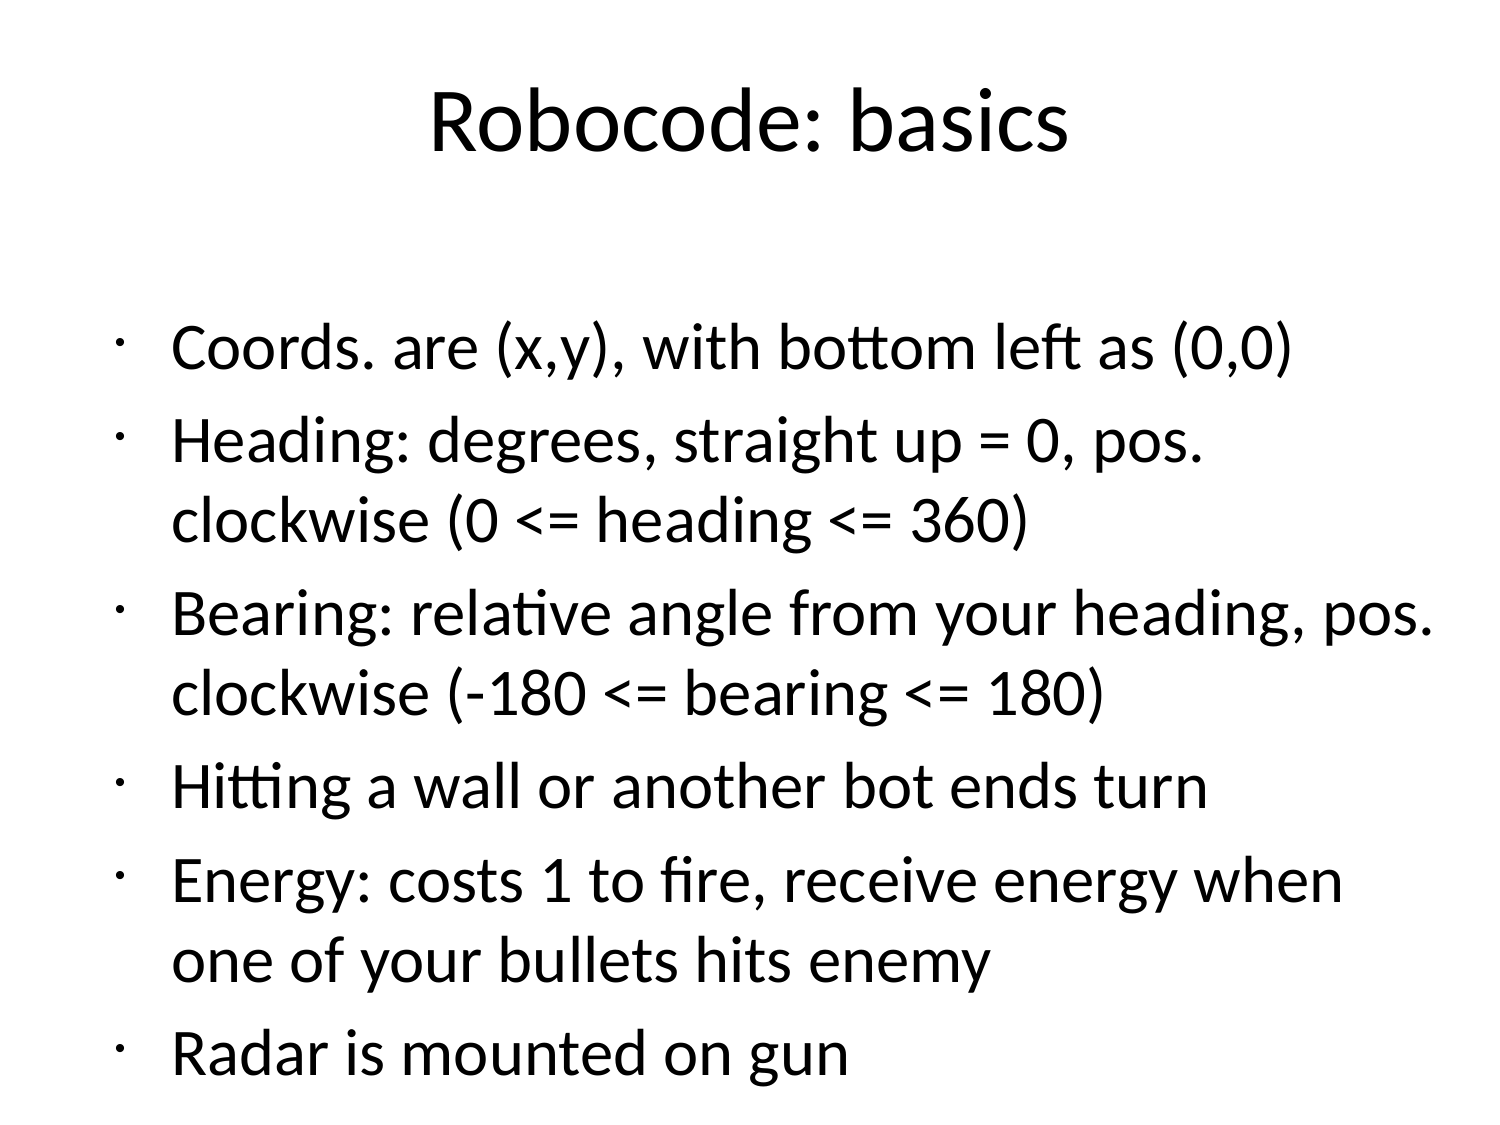

# Robocode: basics
Coords. are (x,y), with bottom left as (0,0)
Heading: degrees, straight up = 0, pos. clockwise (0 <= heading <= 360)
Bearing: relative angle from your heading, pos. clockwise (-180 <= bearing <= 180)
Hitting a wall or another bot ends turn
Energy: costs 1 to fire, receive energy when one of your bullets hits enemy
Radar is mounted on gun